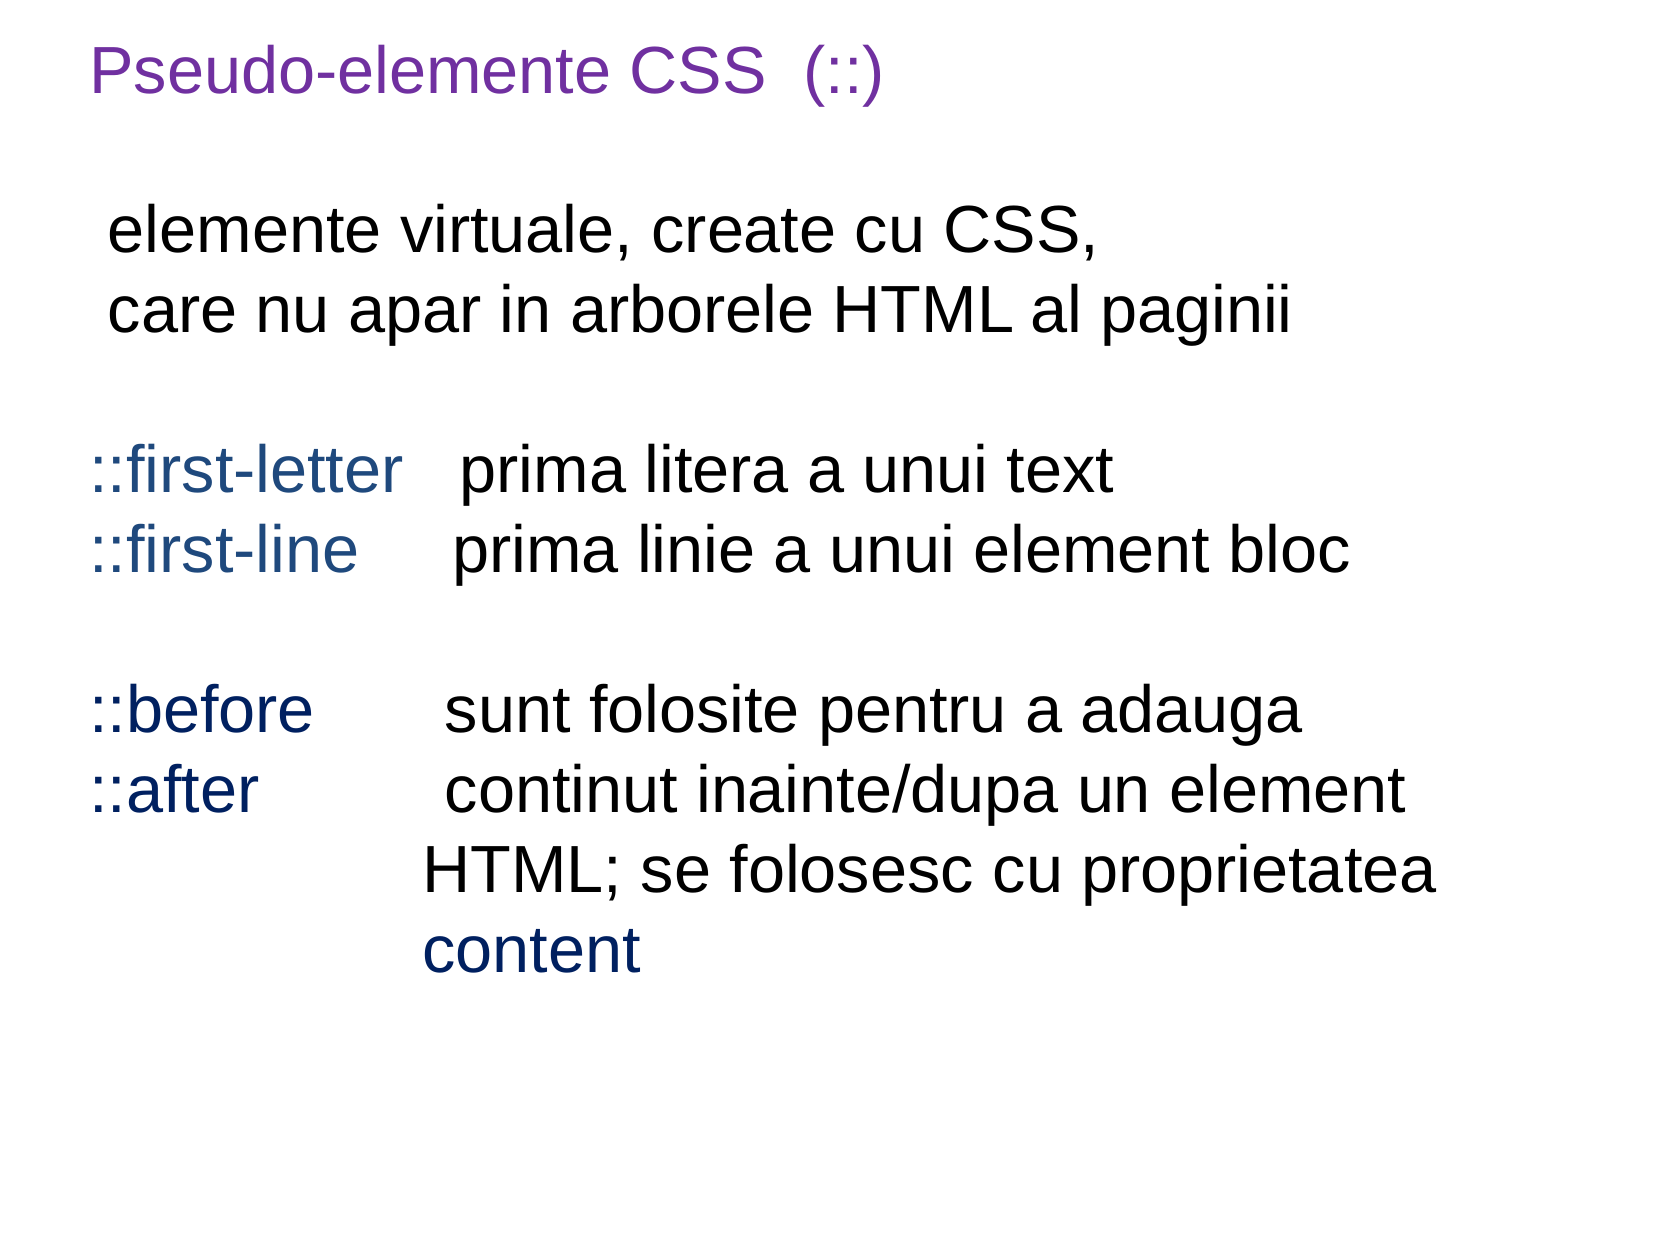

Pseudo-elemente CSS (::)
 elemente virtuale, create cu CSS,
 care nu apar in arborele HTML al paginii
::first-letter prima litera a unui text
::first-line prima linie a unui element bloc
::before sunt folosite pentru a adauga
::after continut inainte/dupa un element
 HTML; se folosesc cu proprietatea
 content